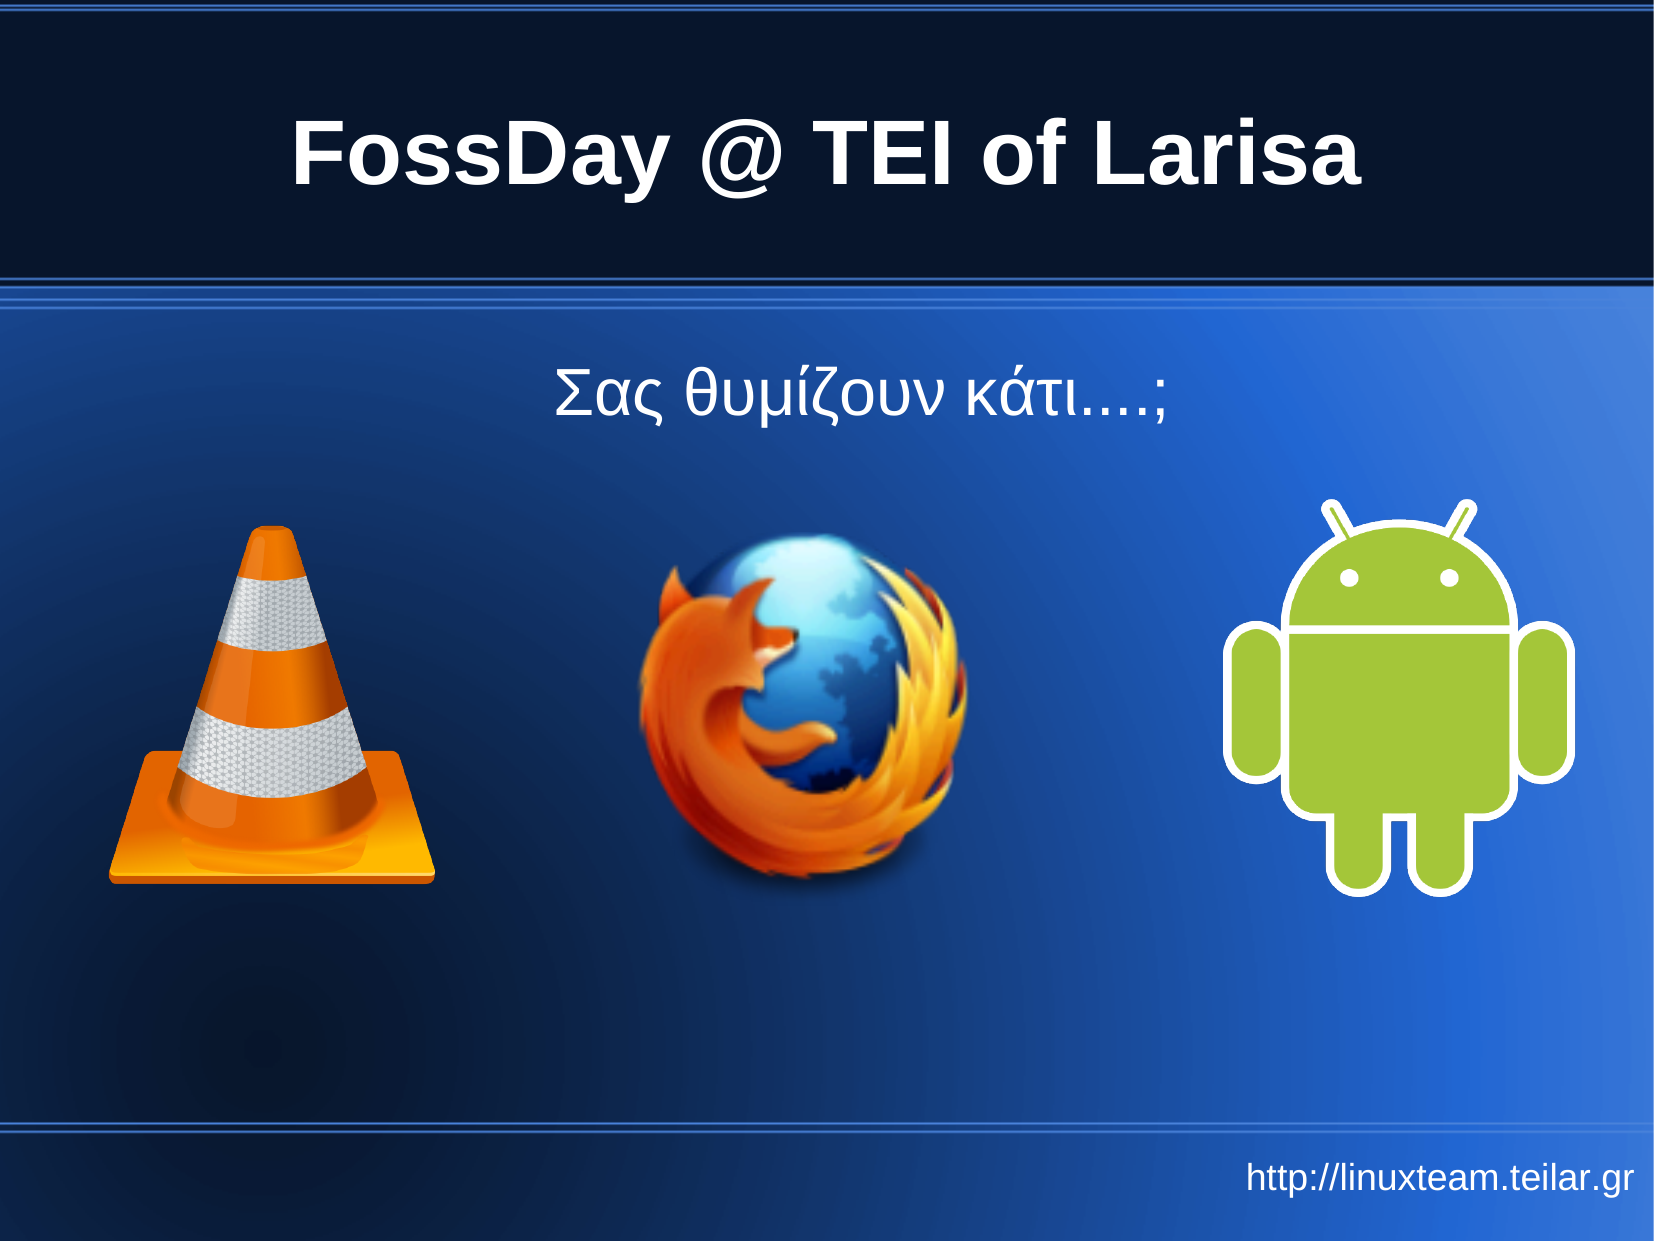

# FossDay @ TEI of Larisa
Σας θυμίζουν κάτι....;
http://linuxteam.teilar.gr